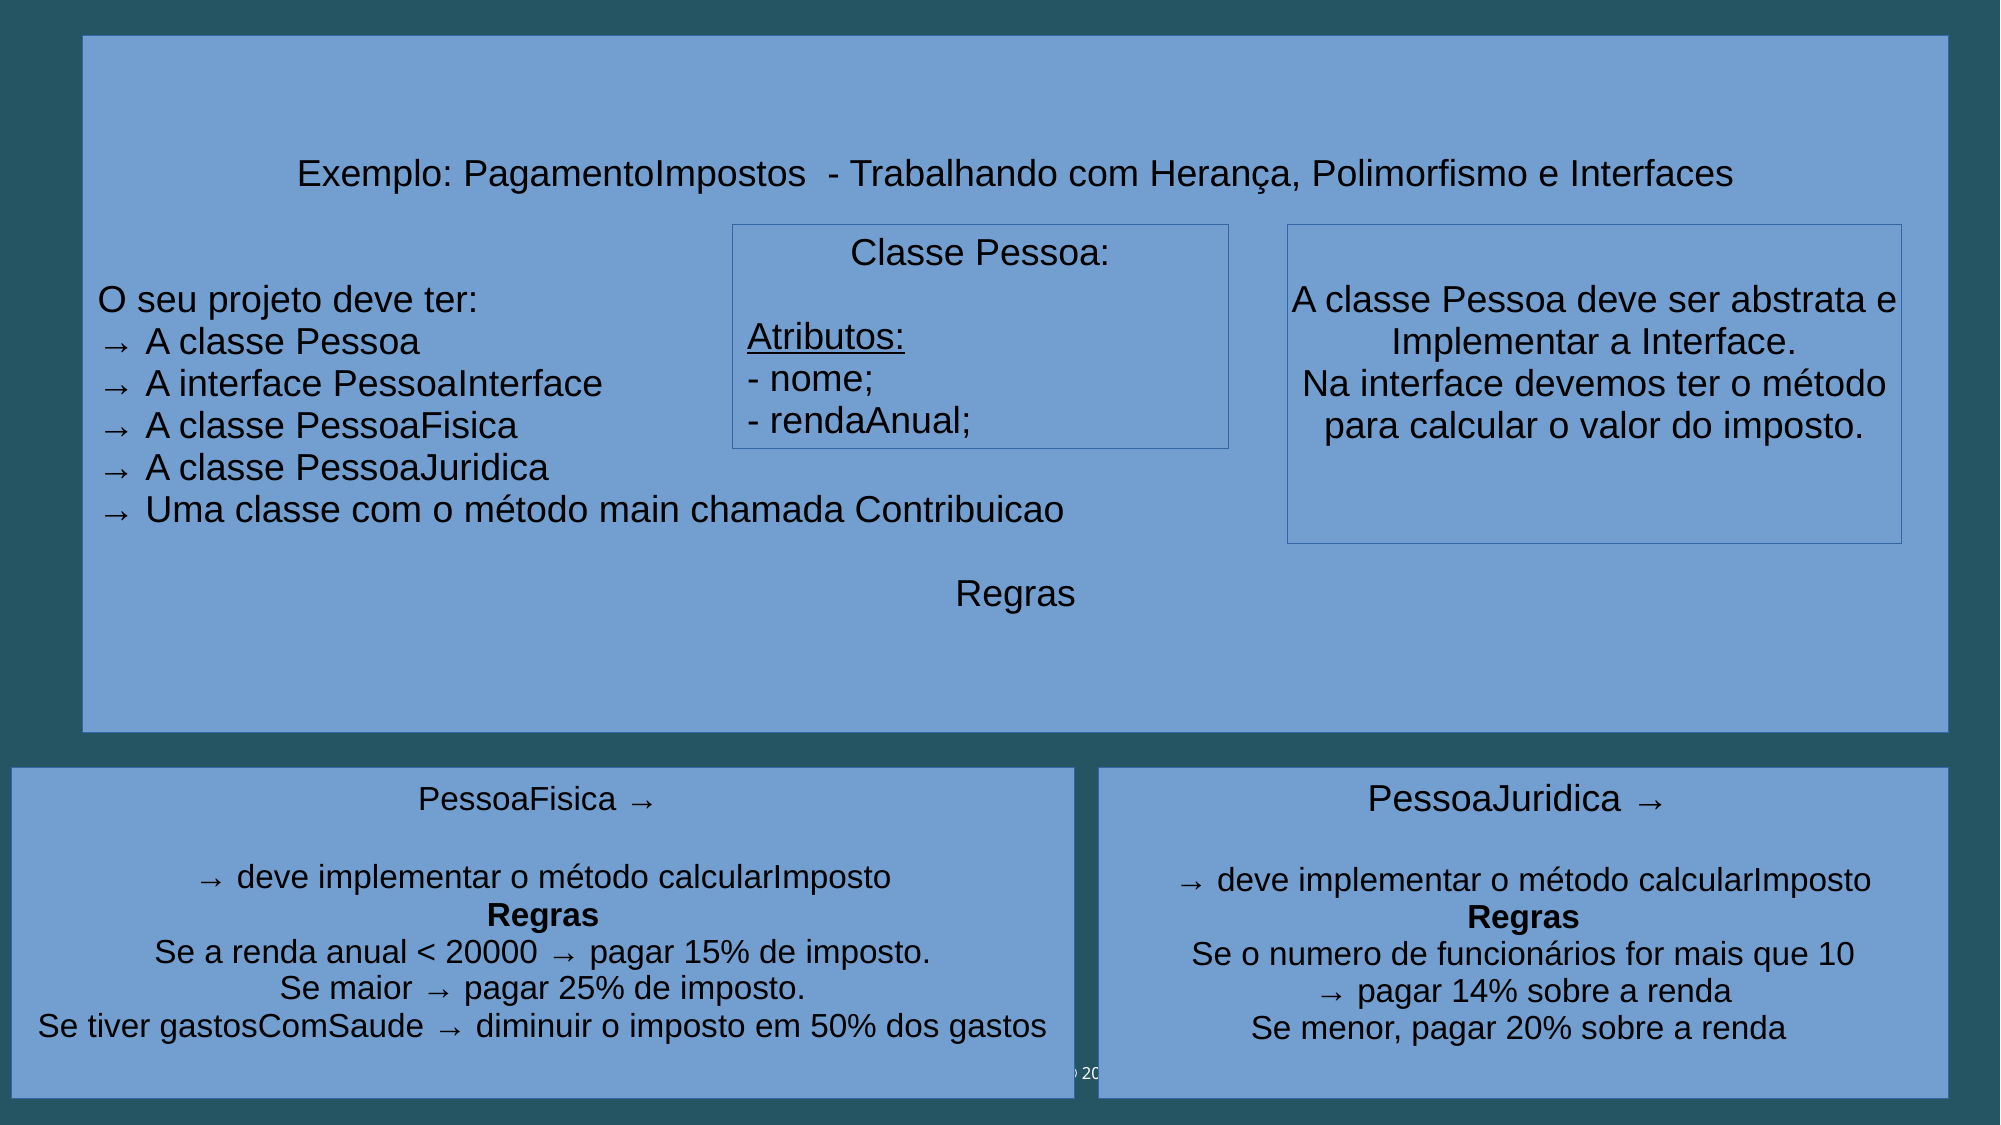

Exemplo: PagamentoImpostos - Trabalhando com Herança, Polimorfismo e Interfaces
O seu projeto deve ter:
→ A classe Pessoa
→ A interface PessoaInterface
→ A classe PessoaFisica
→ A classe PessoaJuridica
→ Uma classe com o método main chamada Contribuicao
Regras
Classe Pessoa:
Atributos:
- nome;
- rendaAnual;
A classe Pessoa deve ser abstrata e
Implementar a Interface.
Na interface devemos ter o método
para calcular o valor do imposto.
PessoaFisica →
→ deve implementar o método calcularImposto
Regras
Se a renda anual < 20000 → pagar 15% de imposto.
Se maior → pagar 25% de imposto.
Se tiver gastosComSaude → diminuir o imposto em 50% dos gastos
PessoaJuridica →
→ deve implementar o método calcularImposto
Regras
Se o numero de funcionários for mais que 10
→ pagar 14% sobre a renda
Se menor, pagar 20% sobre a renda